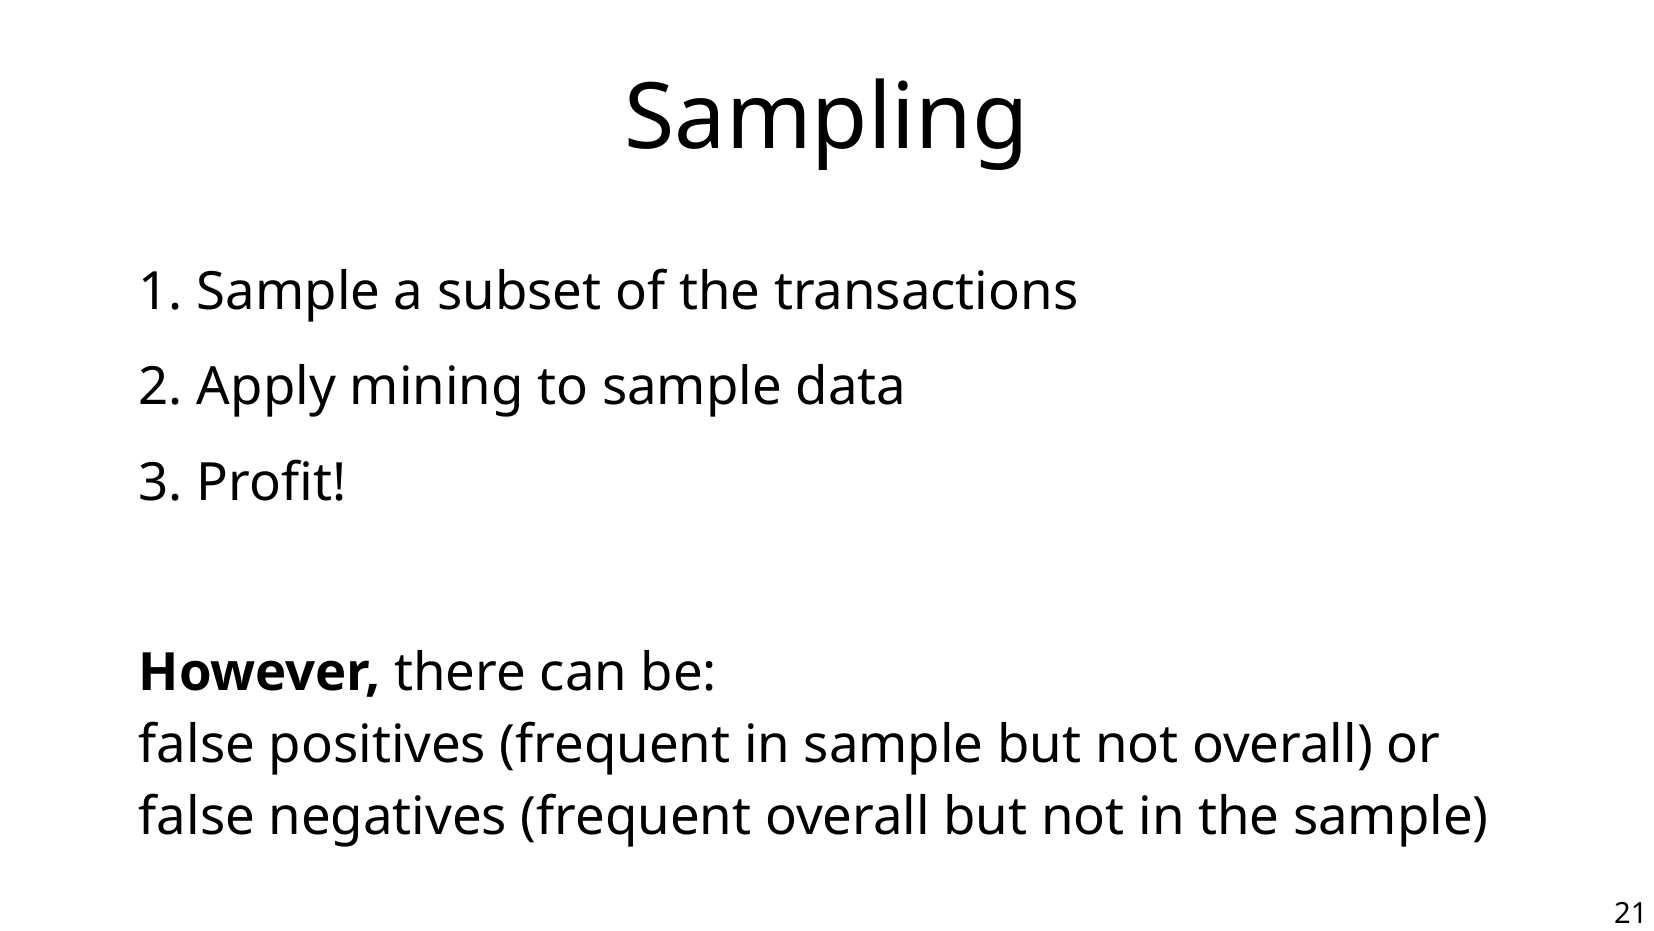

# Sampling
1. Sample a subset of the transactions
2. Apply mining to sample data
3. Profit!
However, there can be:
false positives (frequent in sample but not overall) or
false negatives (frequent overall but not in the sample)
21